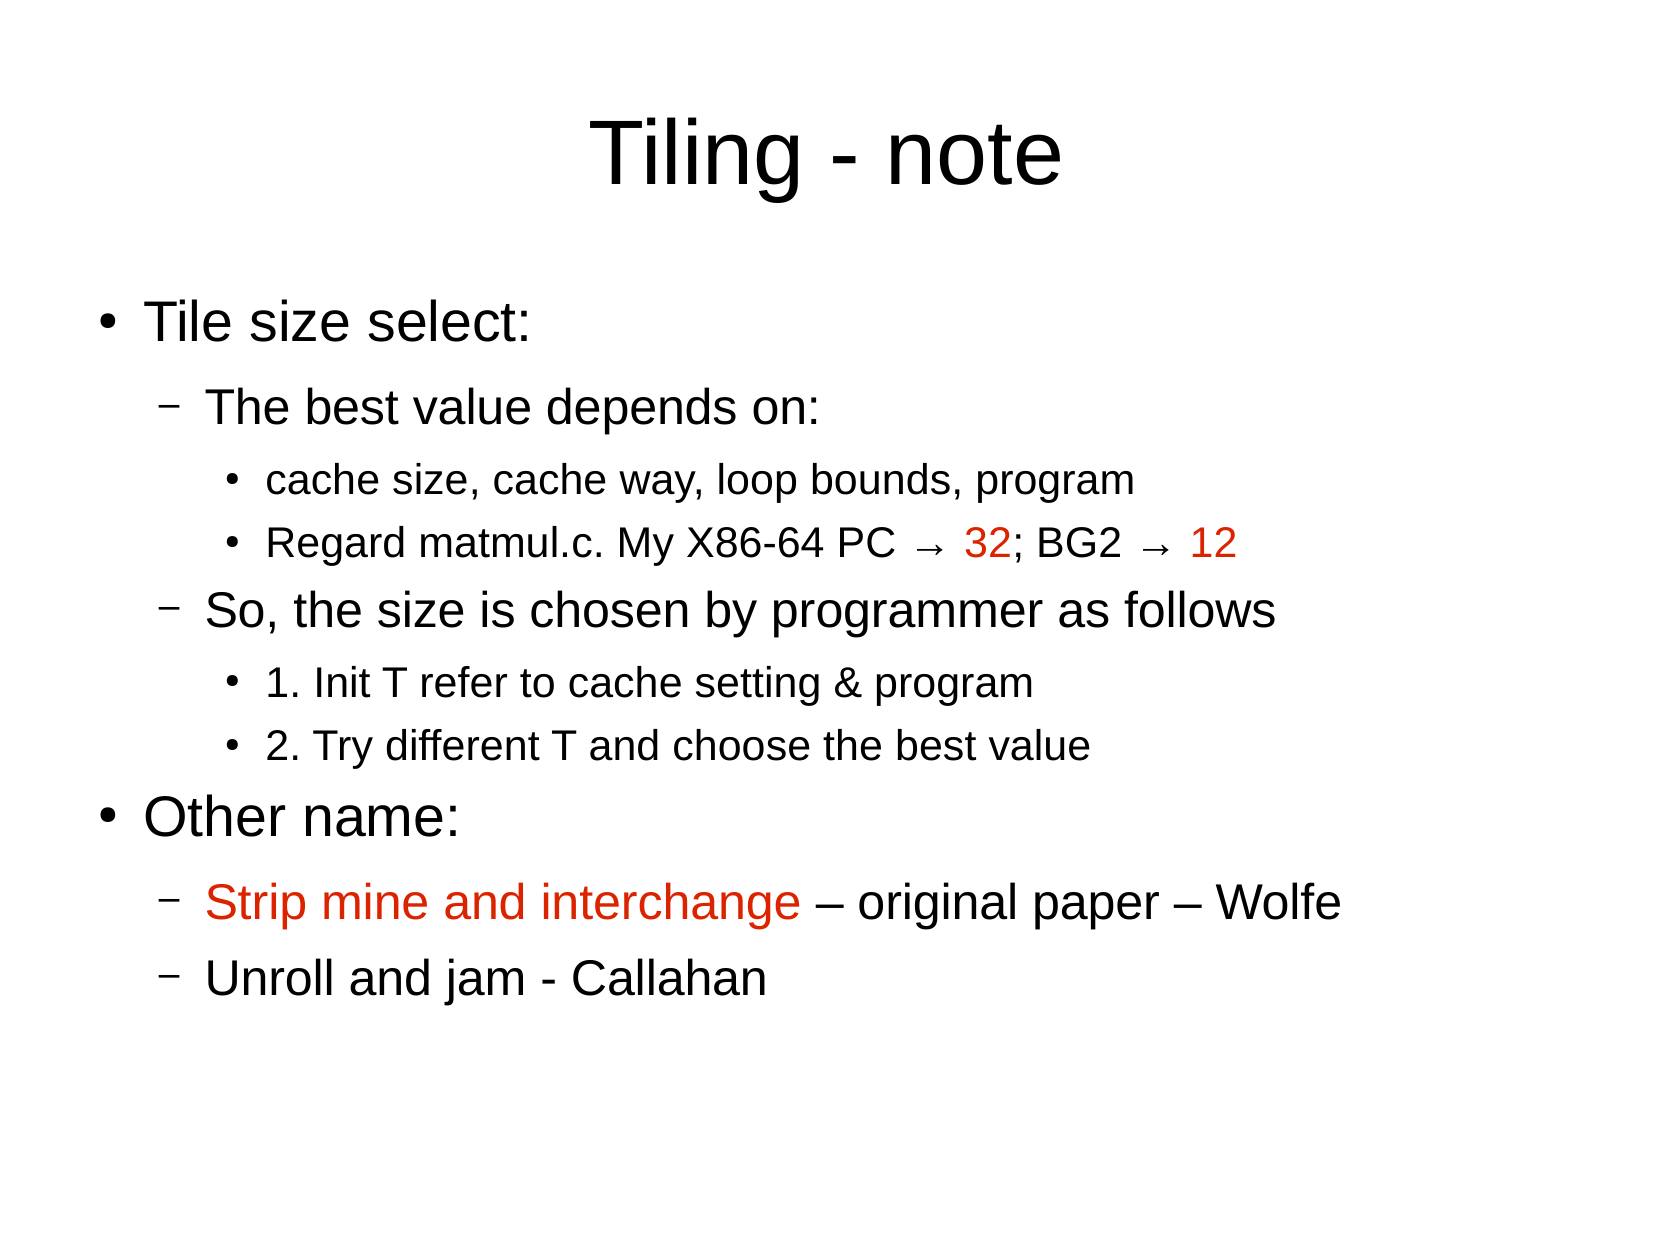

# Tiling - note
Tile size select:
The best value depends on:
cache size, cache way, loop bounds, program
Regard matmul.c. My X86-64 PC → 32; BG2 → 12
So, the size is chosen by programmer as follows
1. Init T refer to cache setting & program
2. Try different T and choose the best value
Other name:
Strip mine and interchange – original paper – Wolfe
Unroll and jam - Callahan